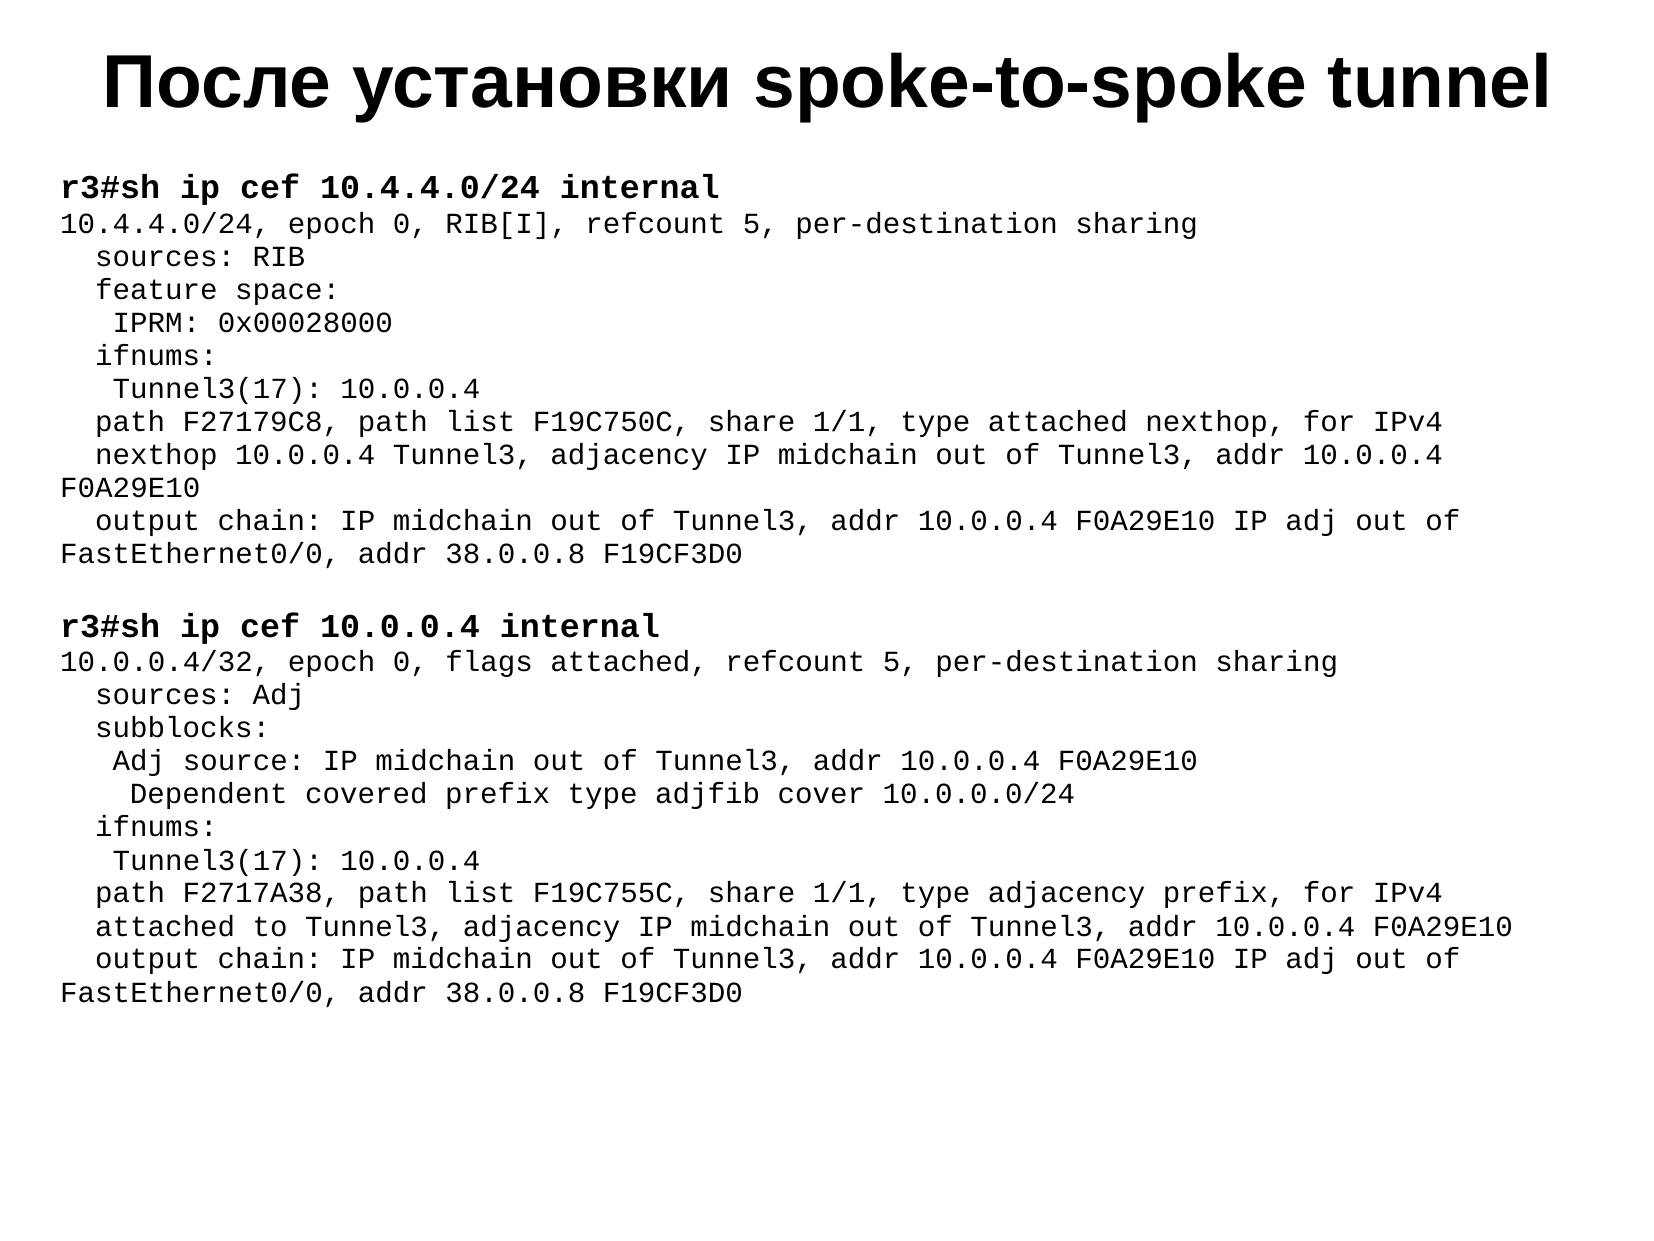

После установки spoke-to-spoke tunnel
# r3#sh ip cef 10.4.4.0/24 internal
10.4.4.0/24, epoch 0, RIB[I], refcount 5, per-destination sharing
 sources: RIB
 feature space:
 IPRM: 0x00028000
 ifnums:
 Tunnel3(17): 10.0.0.4
 path F27179C8, path list F19C750C, share 1/1, type attached nexthop, for IPv4
 nexthop 10.0.0.4 Tunnel3, adjacency IP midchain out of Tunnel3, addr 10.0.0.4 F0A29E10
 output chain: IP midchain out of Tunnel3, addr 10.0.0.4 F0A29E10 IP adj out of FastEthernet0/0, addr 38.0.0.8 F19CF3D0
r3#sh ip cef 10.0.0.4 internal
10.0.0.4/32, epoch 0, flags attached, refcount 5, per-destination sharing
 sources: Adj
 subblocks:
 Adj source: IP midchain out of Tunnel3, addr 10.0.0.4 F0A29E10
 Dependent covered prefix type adjfib cover 10.0.0.0/24
 ifnums:
 Tunnel3(17): 10.0.0.4
 path F2717A38, path list F19C755C, share 1/1, type adjacency prefix, for IPv4
 attached to Tunnel3, adjacency IP midchain out of Tunnel3, addr 10.0.0.4 F0A29E10
 output chain: IP midchain out of Tunnel3, addr 10.0.0.4 F0A29E10 IP adj out of FastEthernet0/0, addr 38.0.0.8 F19CF3D0